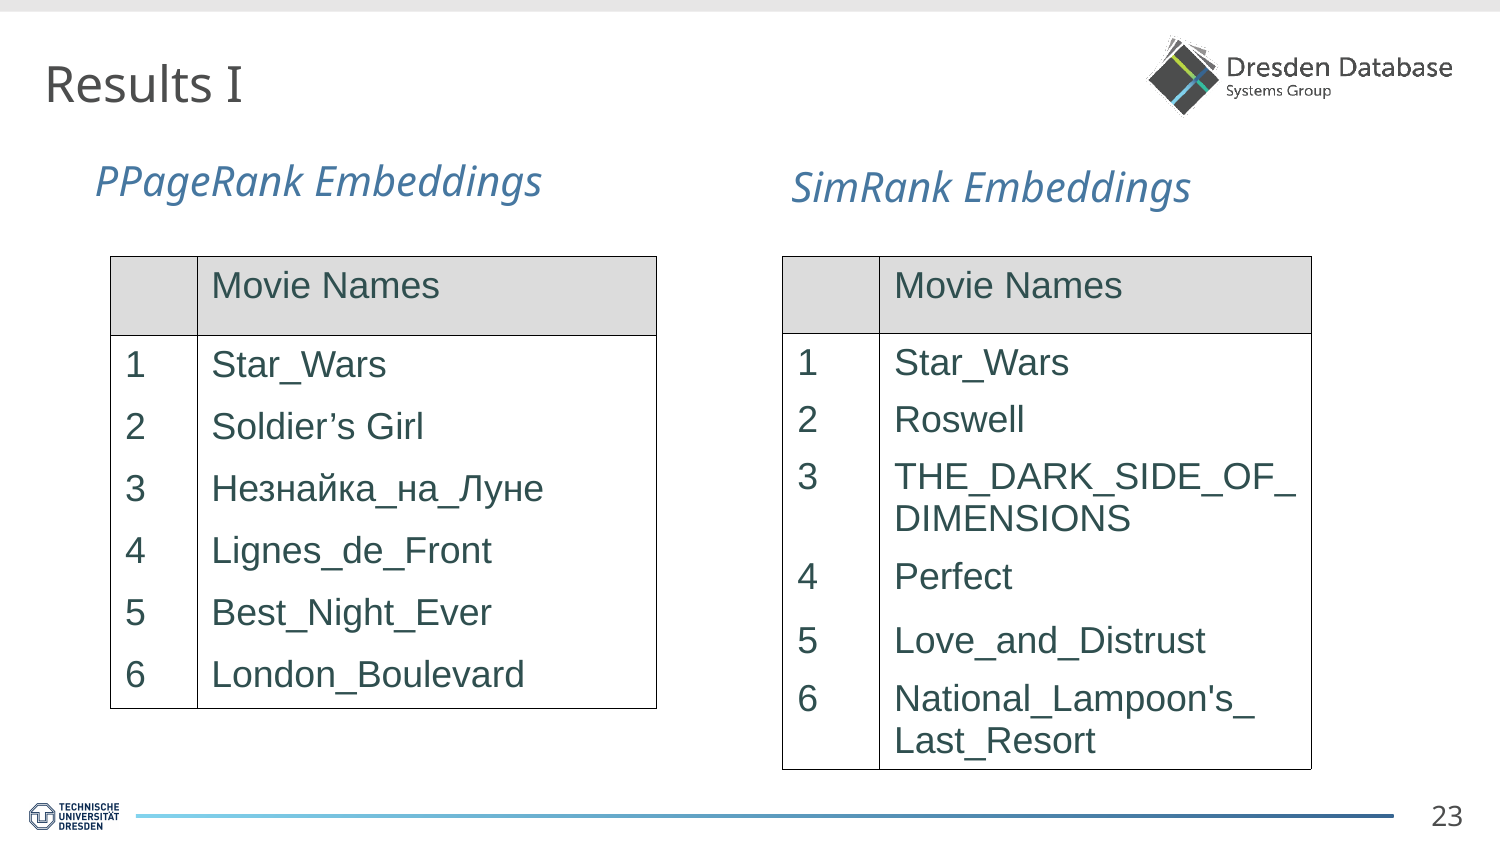

# Results I
PPageRank Embeddings
SimRank Embeddings
| | Movie Names |
| --- | --- |
| 1 | Star\_Wars |
| 2 | Soldier’s Girl |
| 3 | Незнайка\_на\_Луне |
| 4 | Lignes\_de\_Front |
| 5 | Best\_Night\_Ever |
| 6 | London\_Boulevard |
| | Movie Names |
| --- | --- |
| 1 | Star\_Wars |
| 2 | Roswell |
| 3 | THE\_DARK\_SIDE\_OF\_DIMENSIONS |
| 4 | Perfect |
| 5 | Love\_and\_Distrust |
| 6 | National\_Lampoon's\_ Last\_Resort |